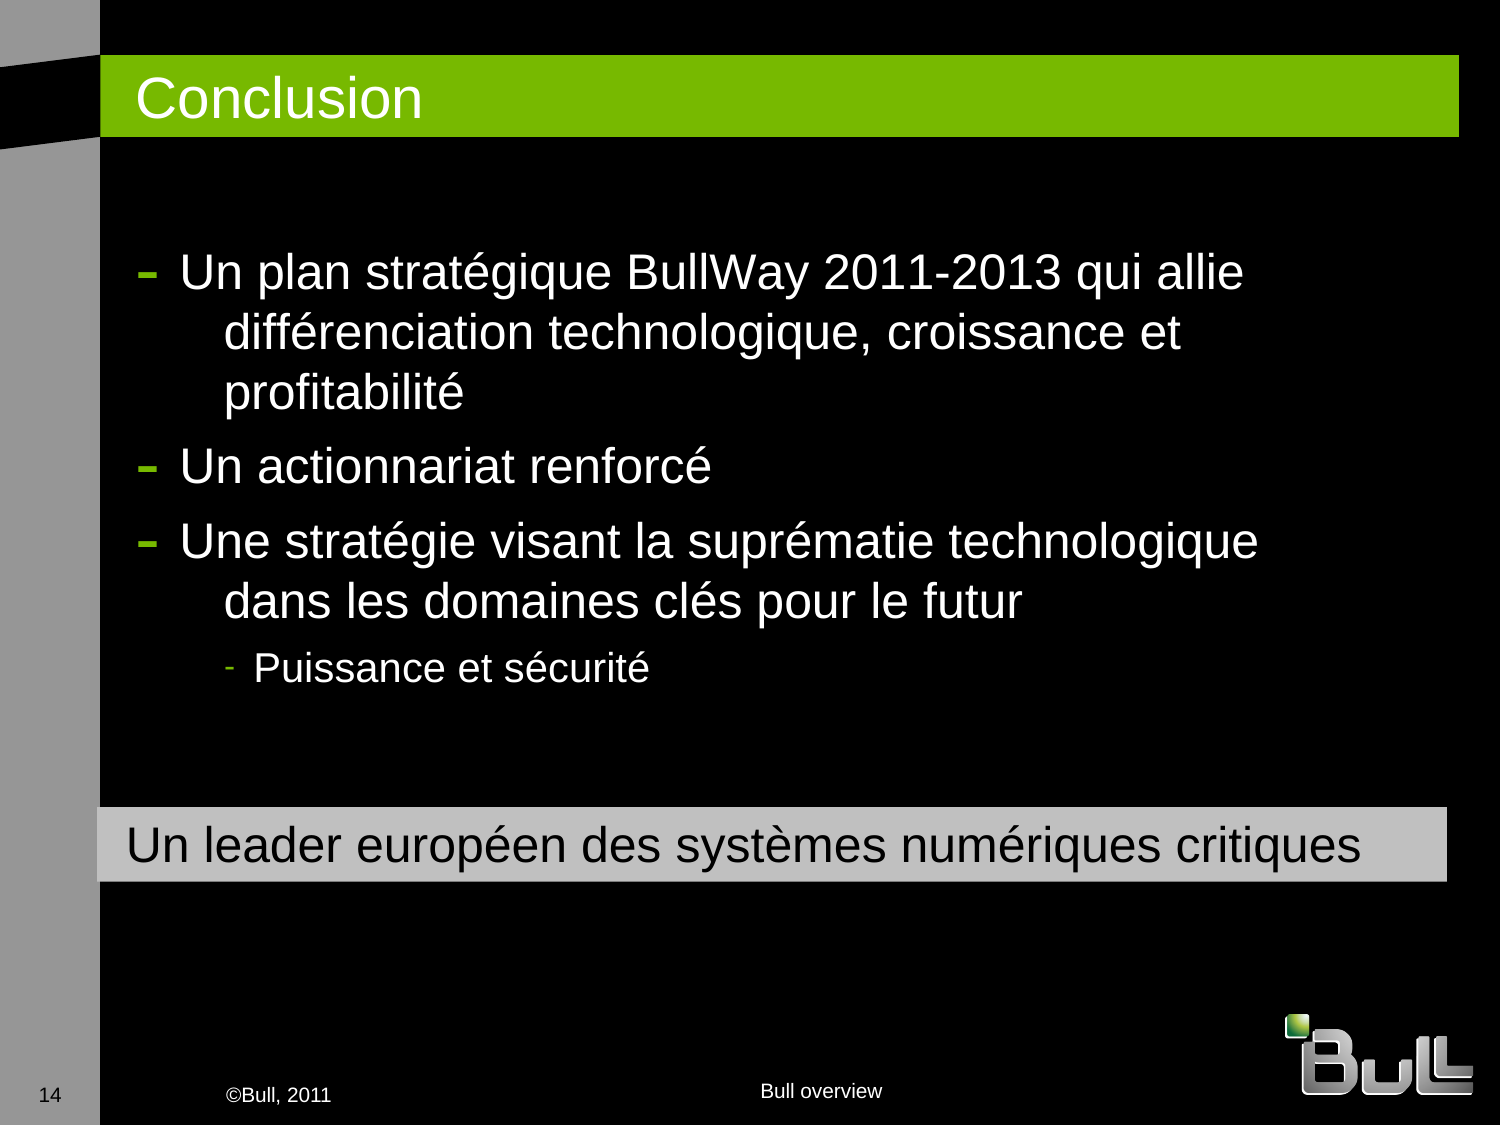

# Conclusion
Un plan stratégique BullWay 2011-2013 qui allie différenciation technologique, croissance et profitabilité
Un actionnariat renforcé
Une stratégie visant la suprématie technologique dans les domaines clés pour le futur
Puissance et sécurité
 Un leader européen des systèmes numériques critiques